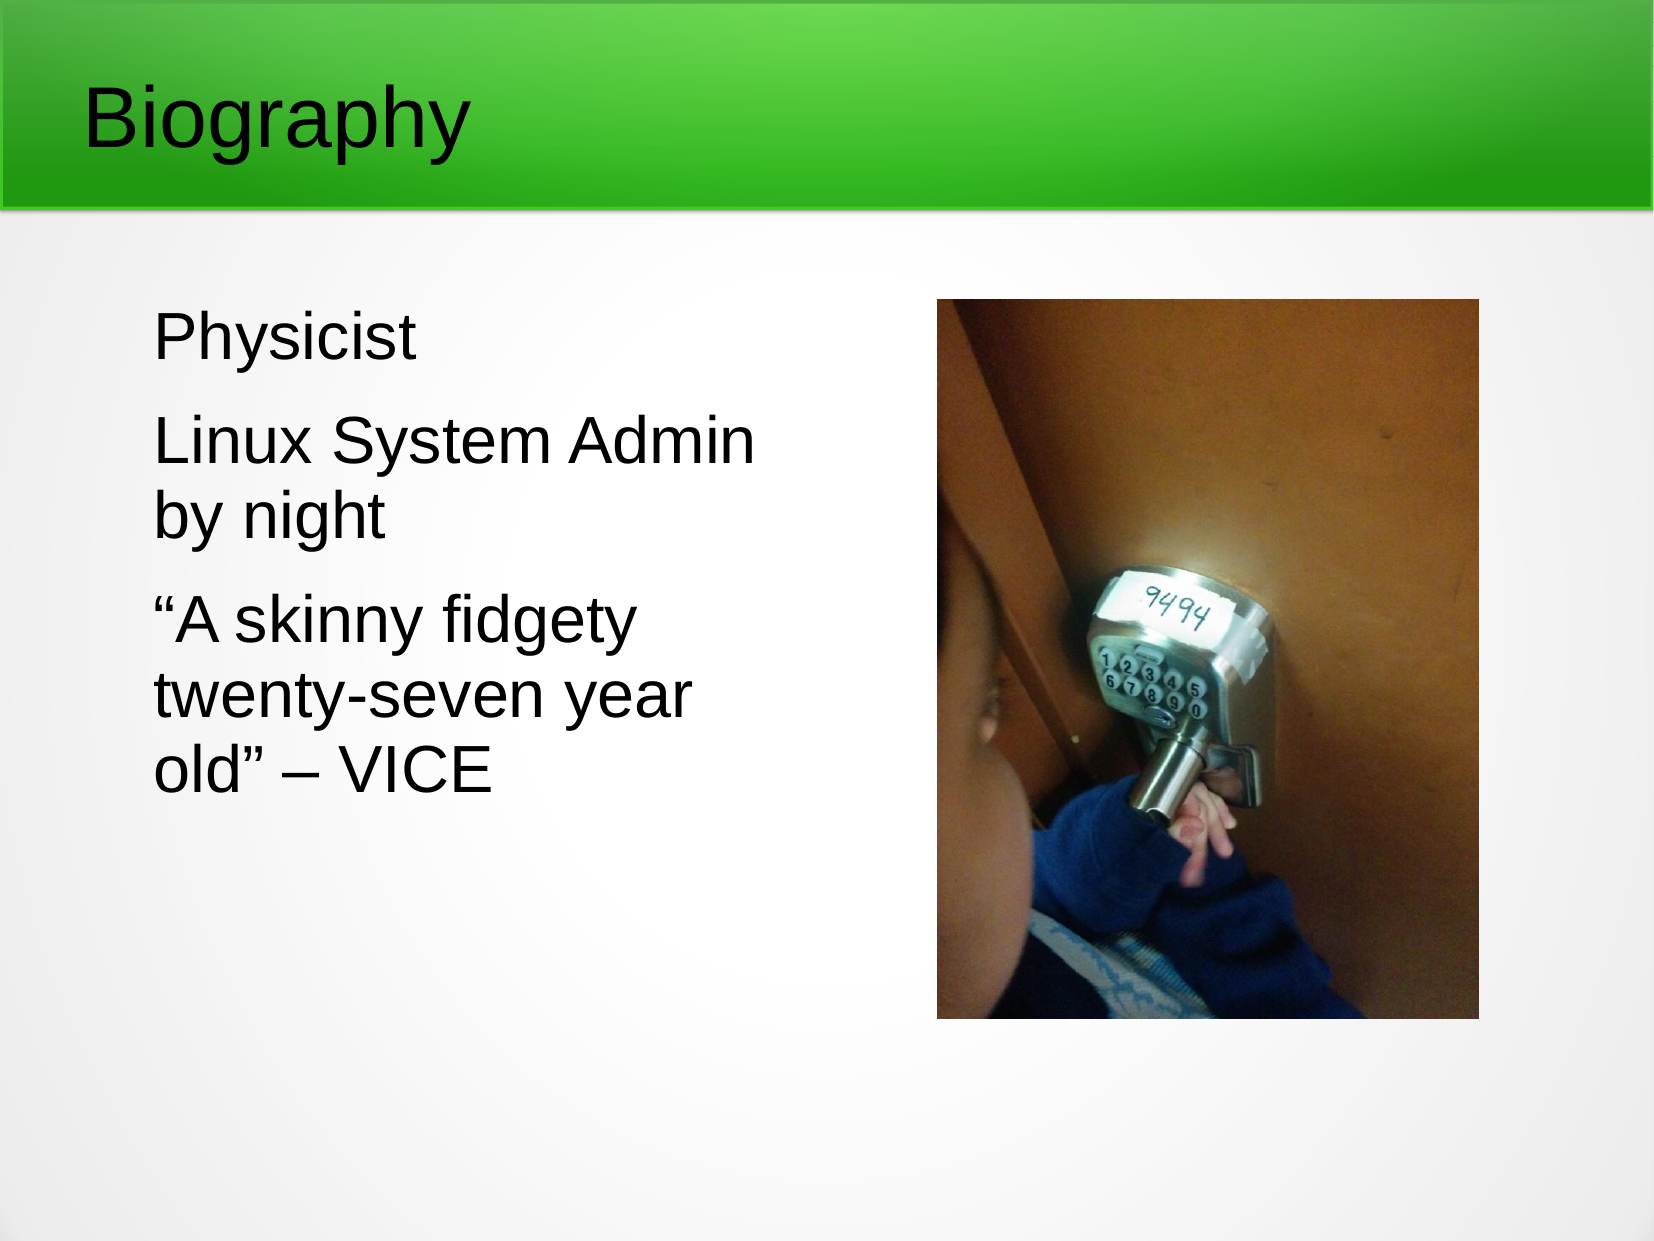

# Biography
Physicist
Linux System Admin by night
“A skinny fidgety twenty-seven year old” – VICE